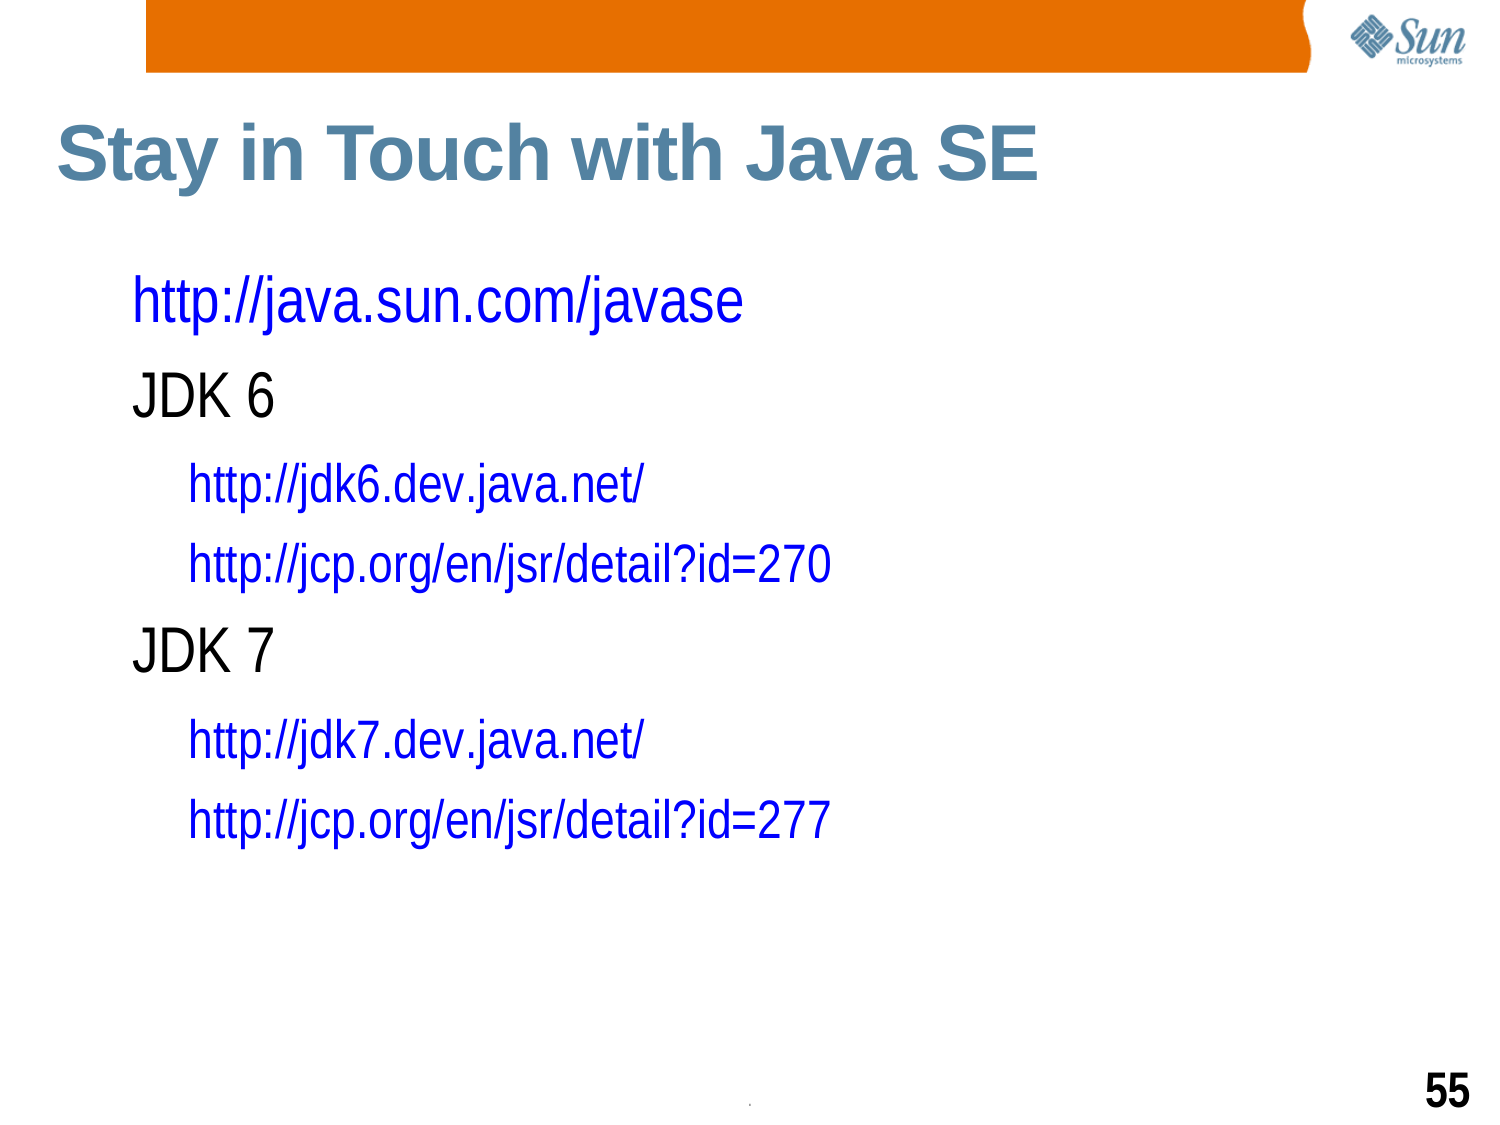

# Stay in Touch with Java SE
http://java.sun.com/javase
JDK 6
http://jdk6.dev.java.net/
http://jcp.org/en/jsr/detail?id=270
JDK 7
http://jdk7.dev.java.net/
http://jcp.org/en/jsr/detail?id=277